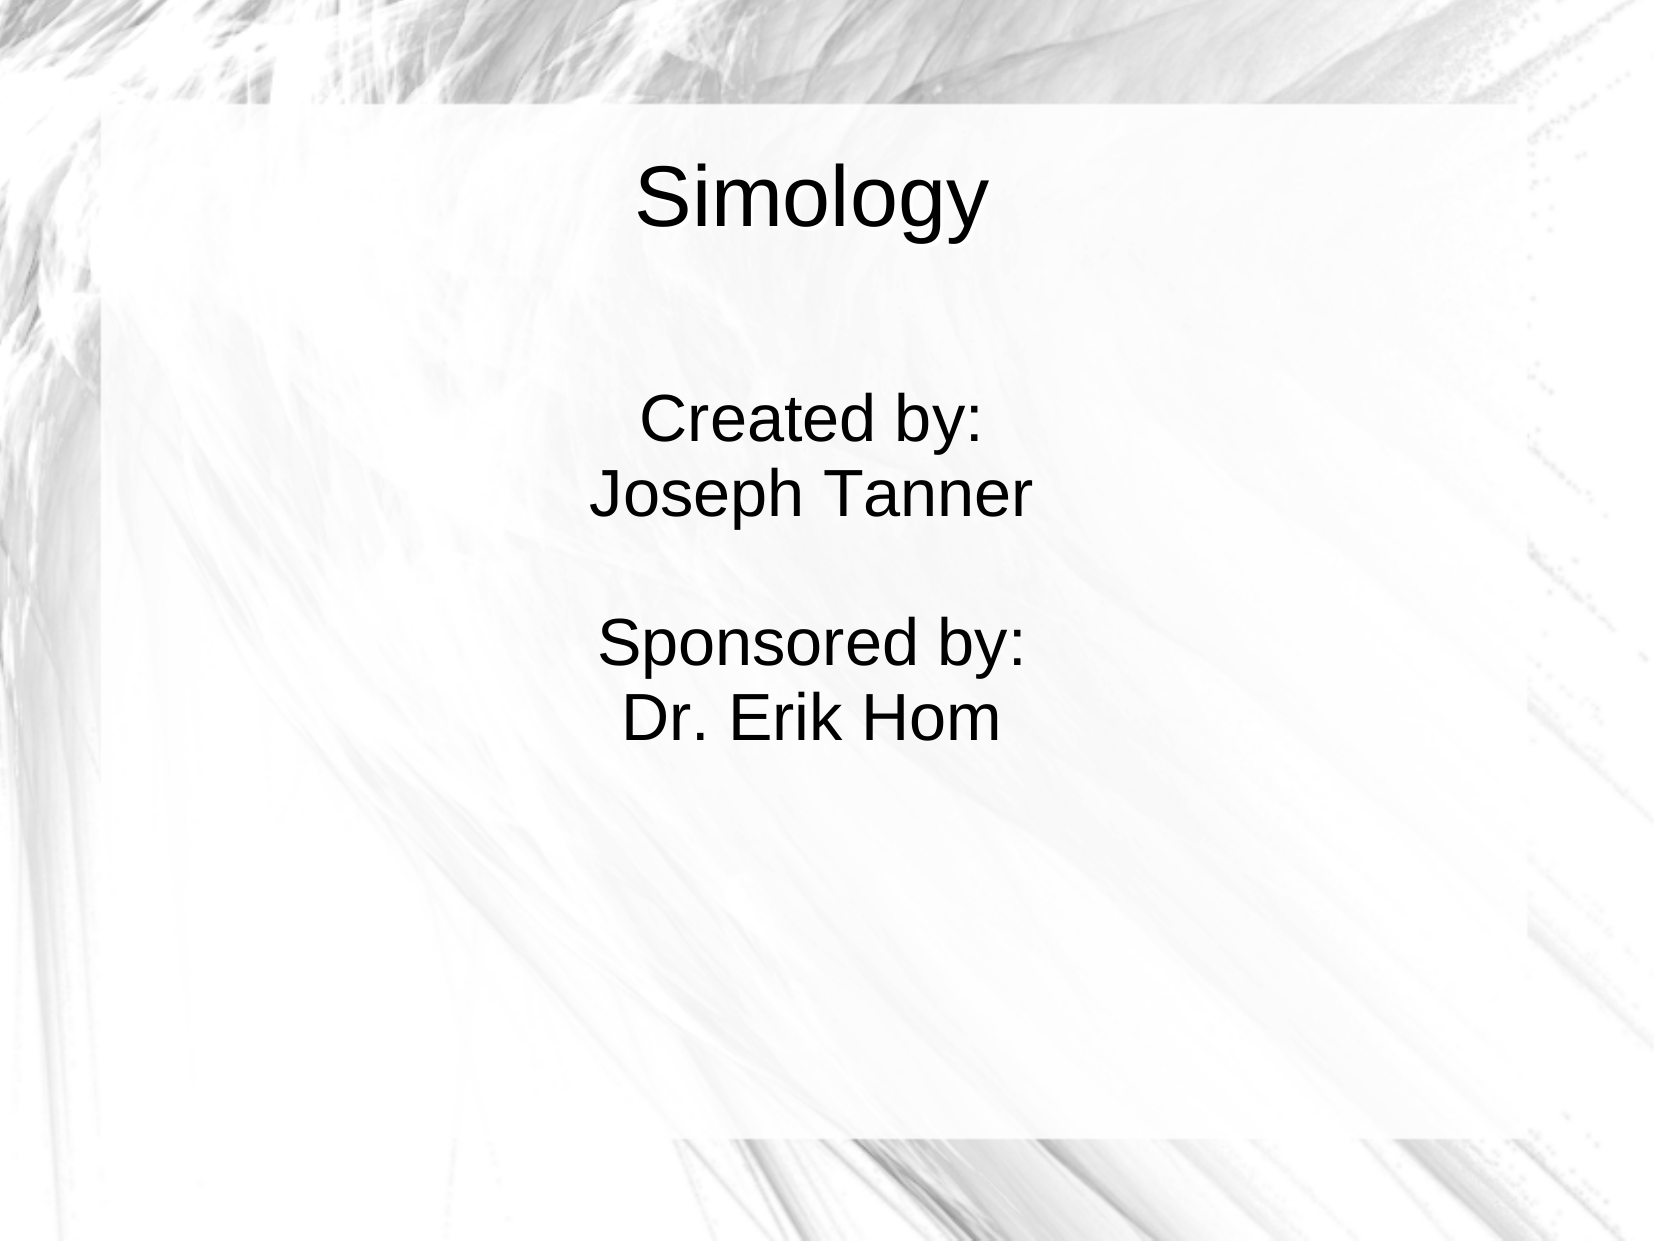

# Simology
Created by:
Joseph Tanner
Sponsored by:
Dr. Erik Hom